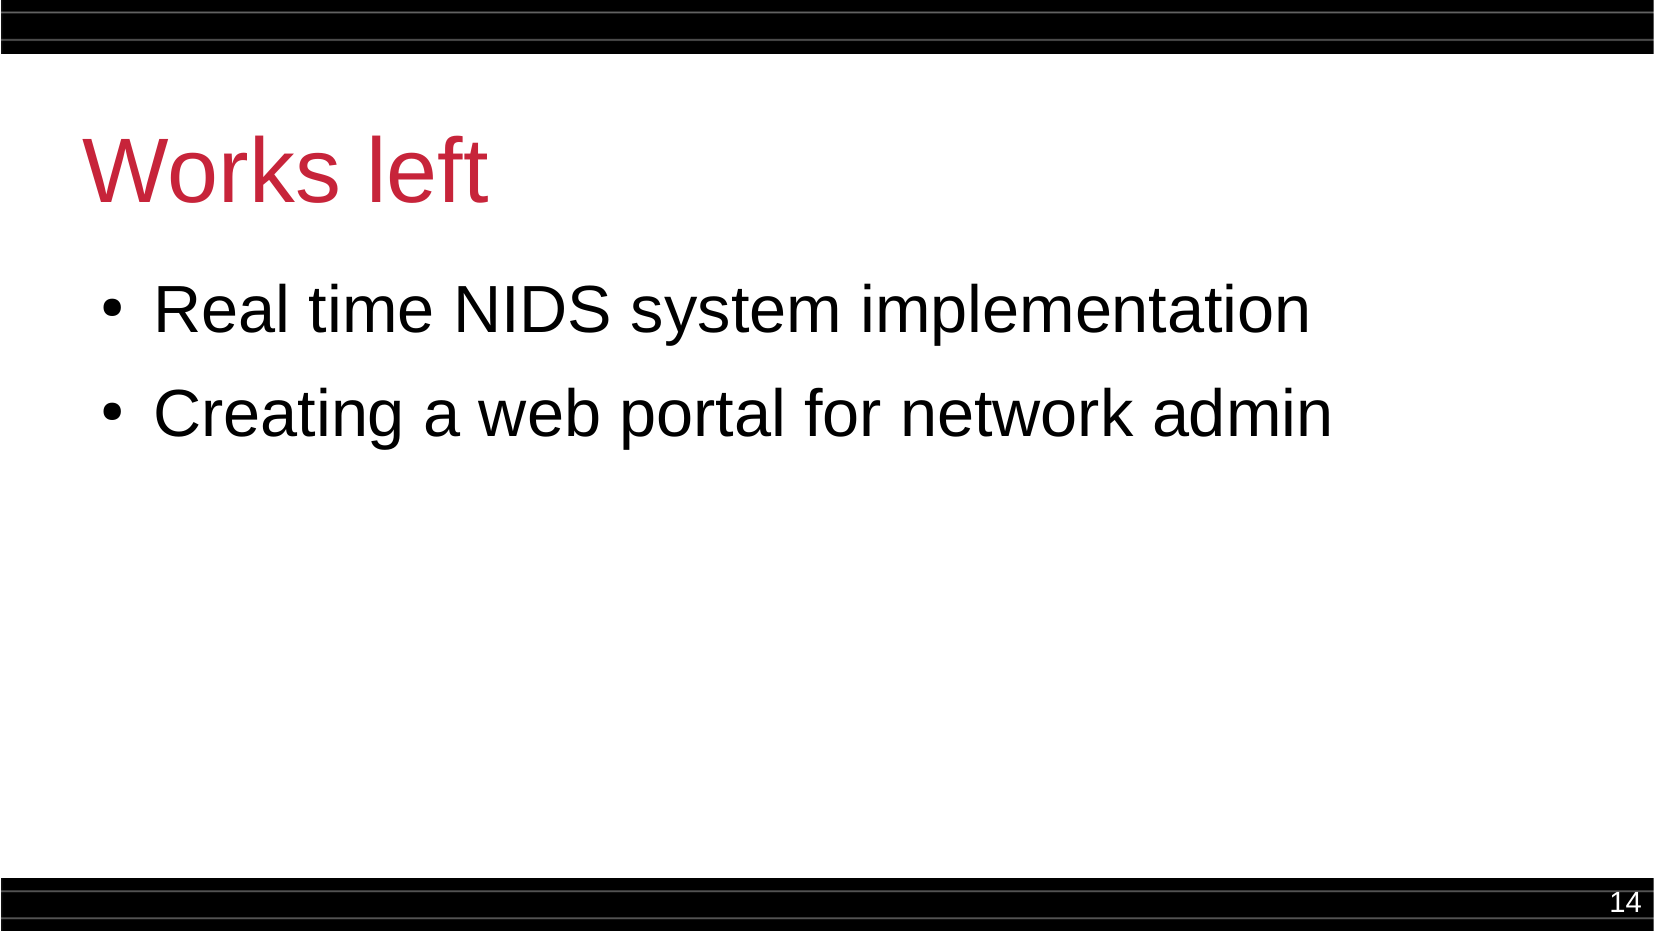

# Works left
Real time NIDS system implementation
Creating a web portal for network admin